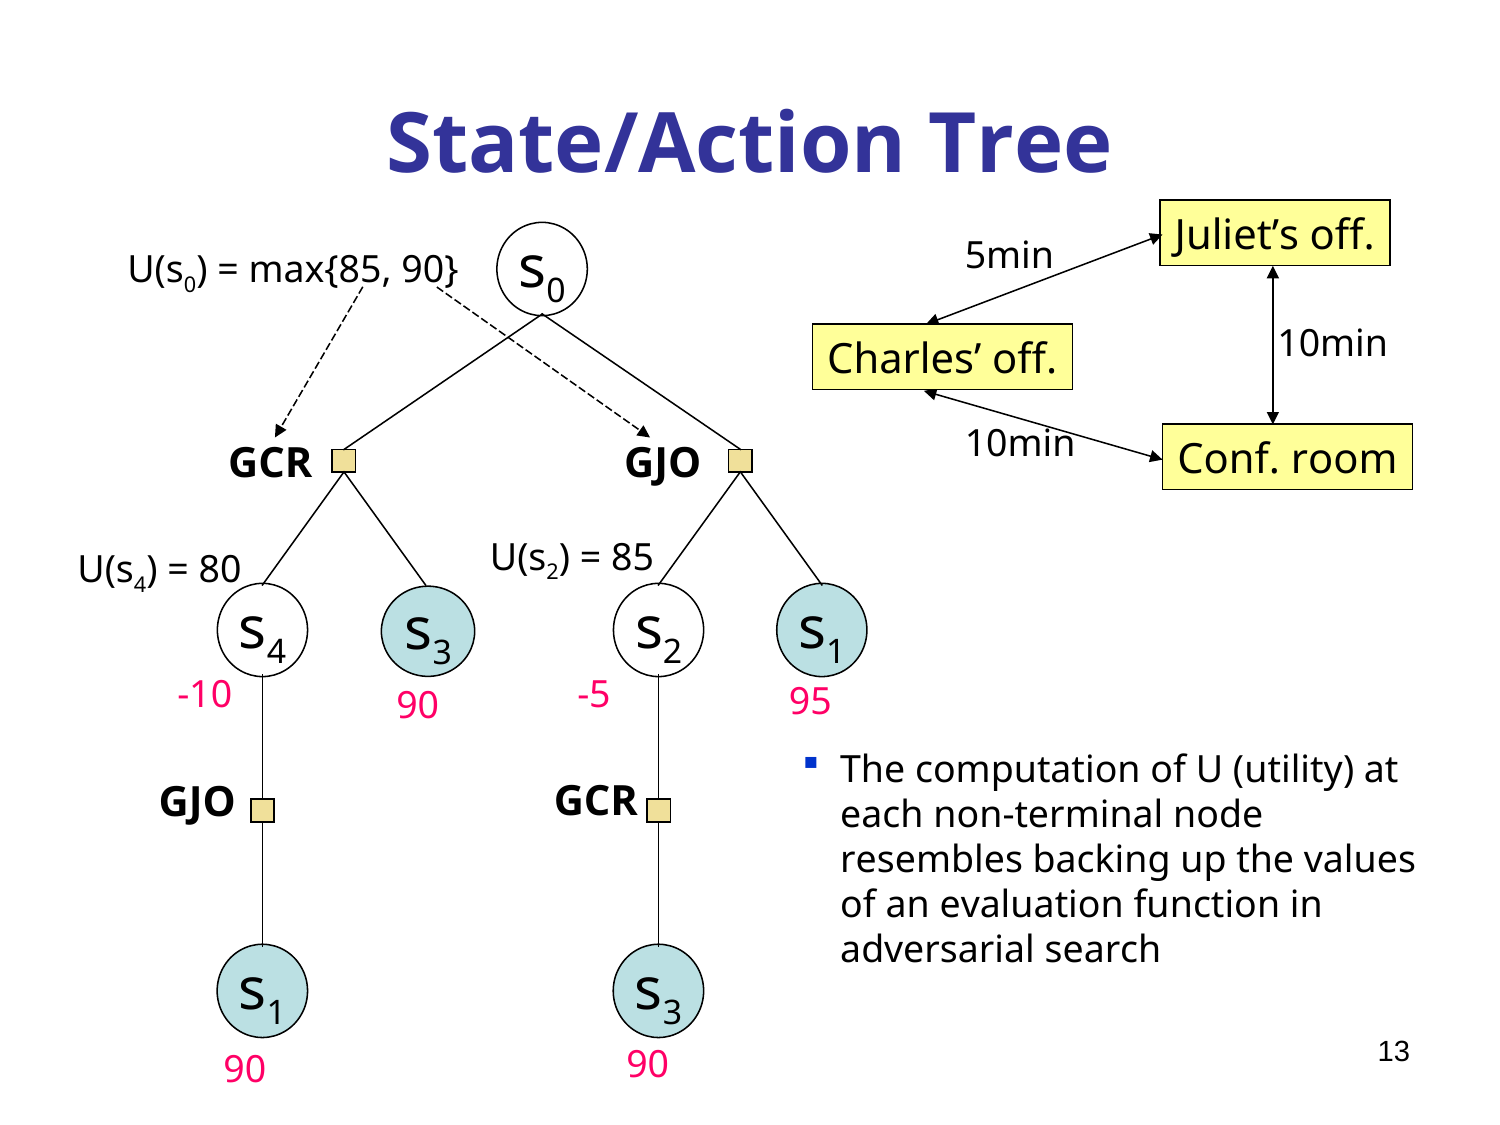

# State/Action Tree
Juliet’s off.
5min
10min
Charles’ off.
10min
Conf. room
s0
U(s0) = max{85, 90}
U(s2) = 85
U(s4) = 80
GJO
GCR
10
5
10
10
s4
s2
s1
s3
-10
-5
95
90
90
90
The computation of U (utility) at each non-terminal node resembles backing up the values of an evaluation function in adversarial search
GCR
GJO
s1
s3